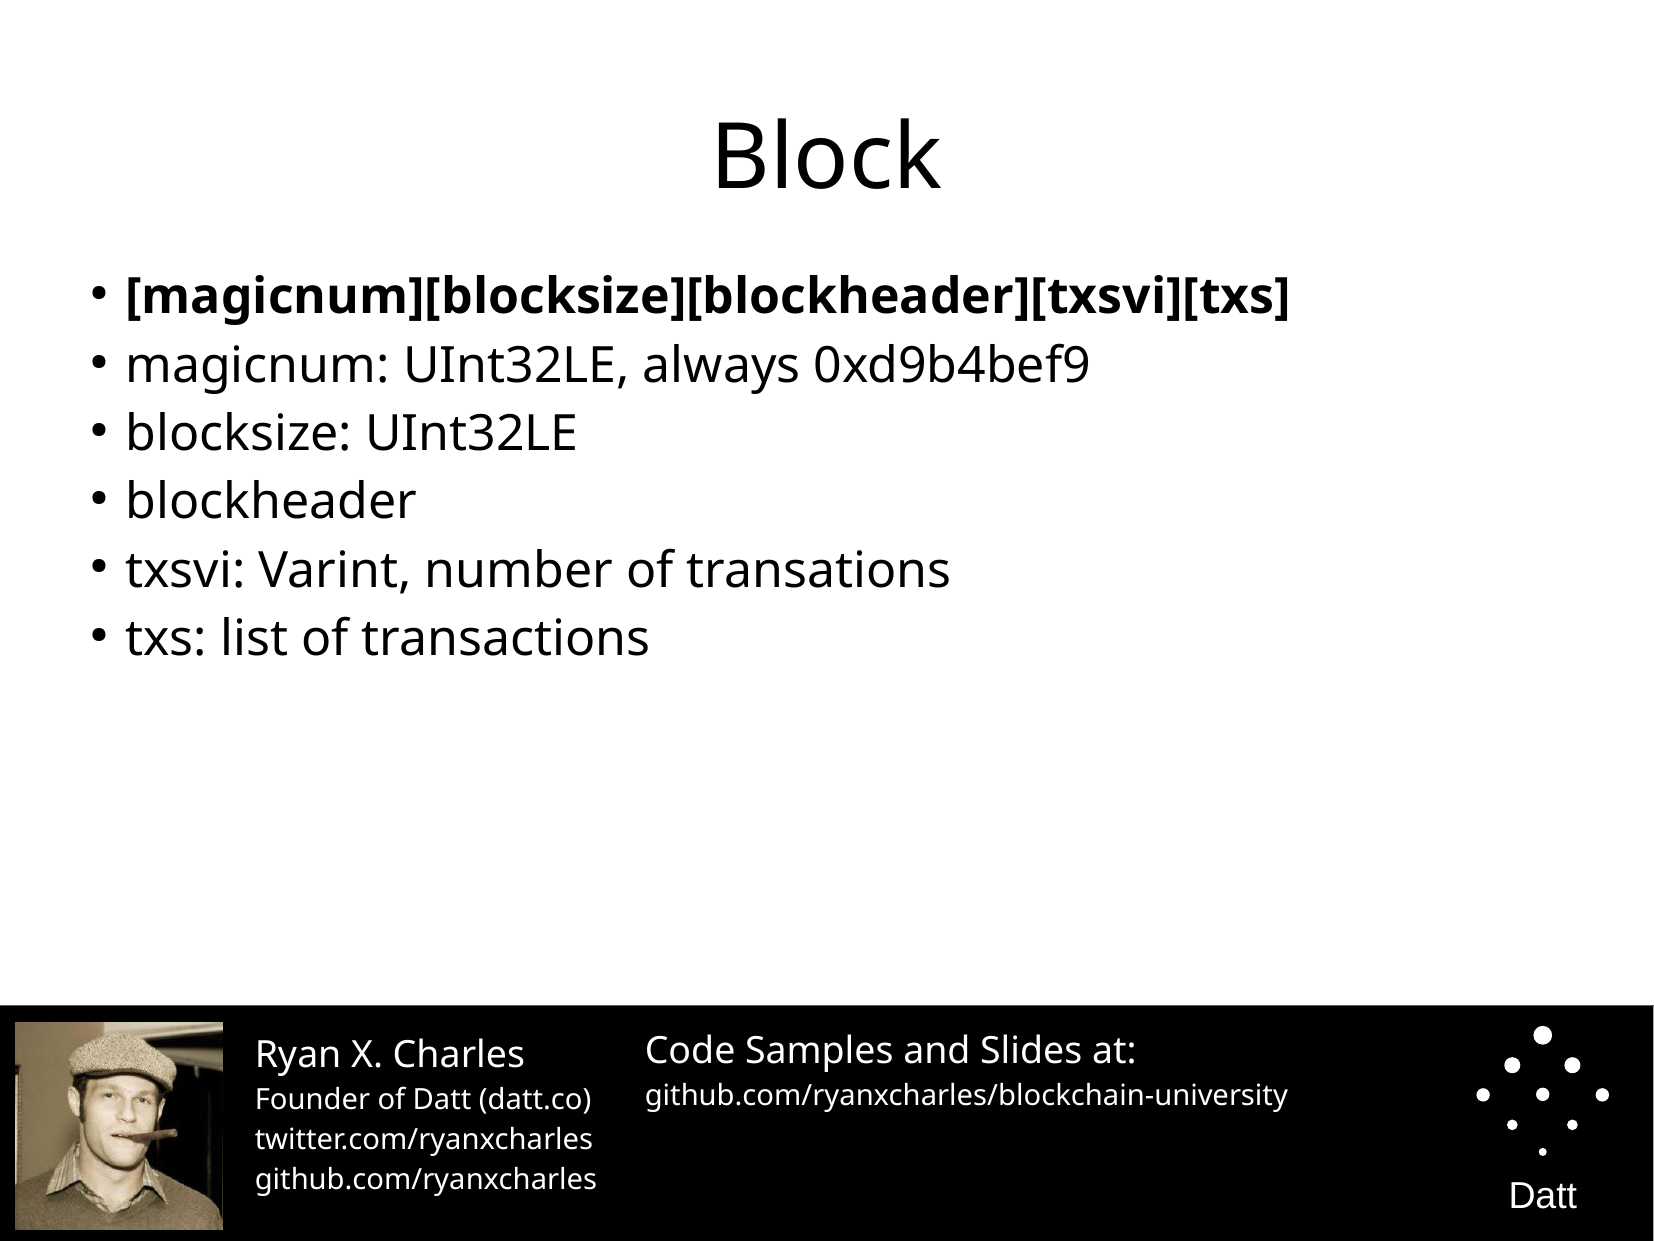

# Block
[magicnum][blocksize][blockheader][txsvi][txs]
magicnum: UInt32LE, always 0xd9b4bef9
blocksize: UInt32LE
blockheader
txsvi: Varint, number of transations
txs: list of transactions
Code Samples and Slides at:
github.com/ryanxcharles/blockchain-university
Ryan X. Charles
Founder of Datt (datt.co)
twitter.com/ryanxcharles
github.com/ryanxcharles
Datt